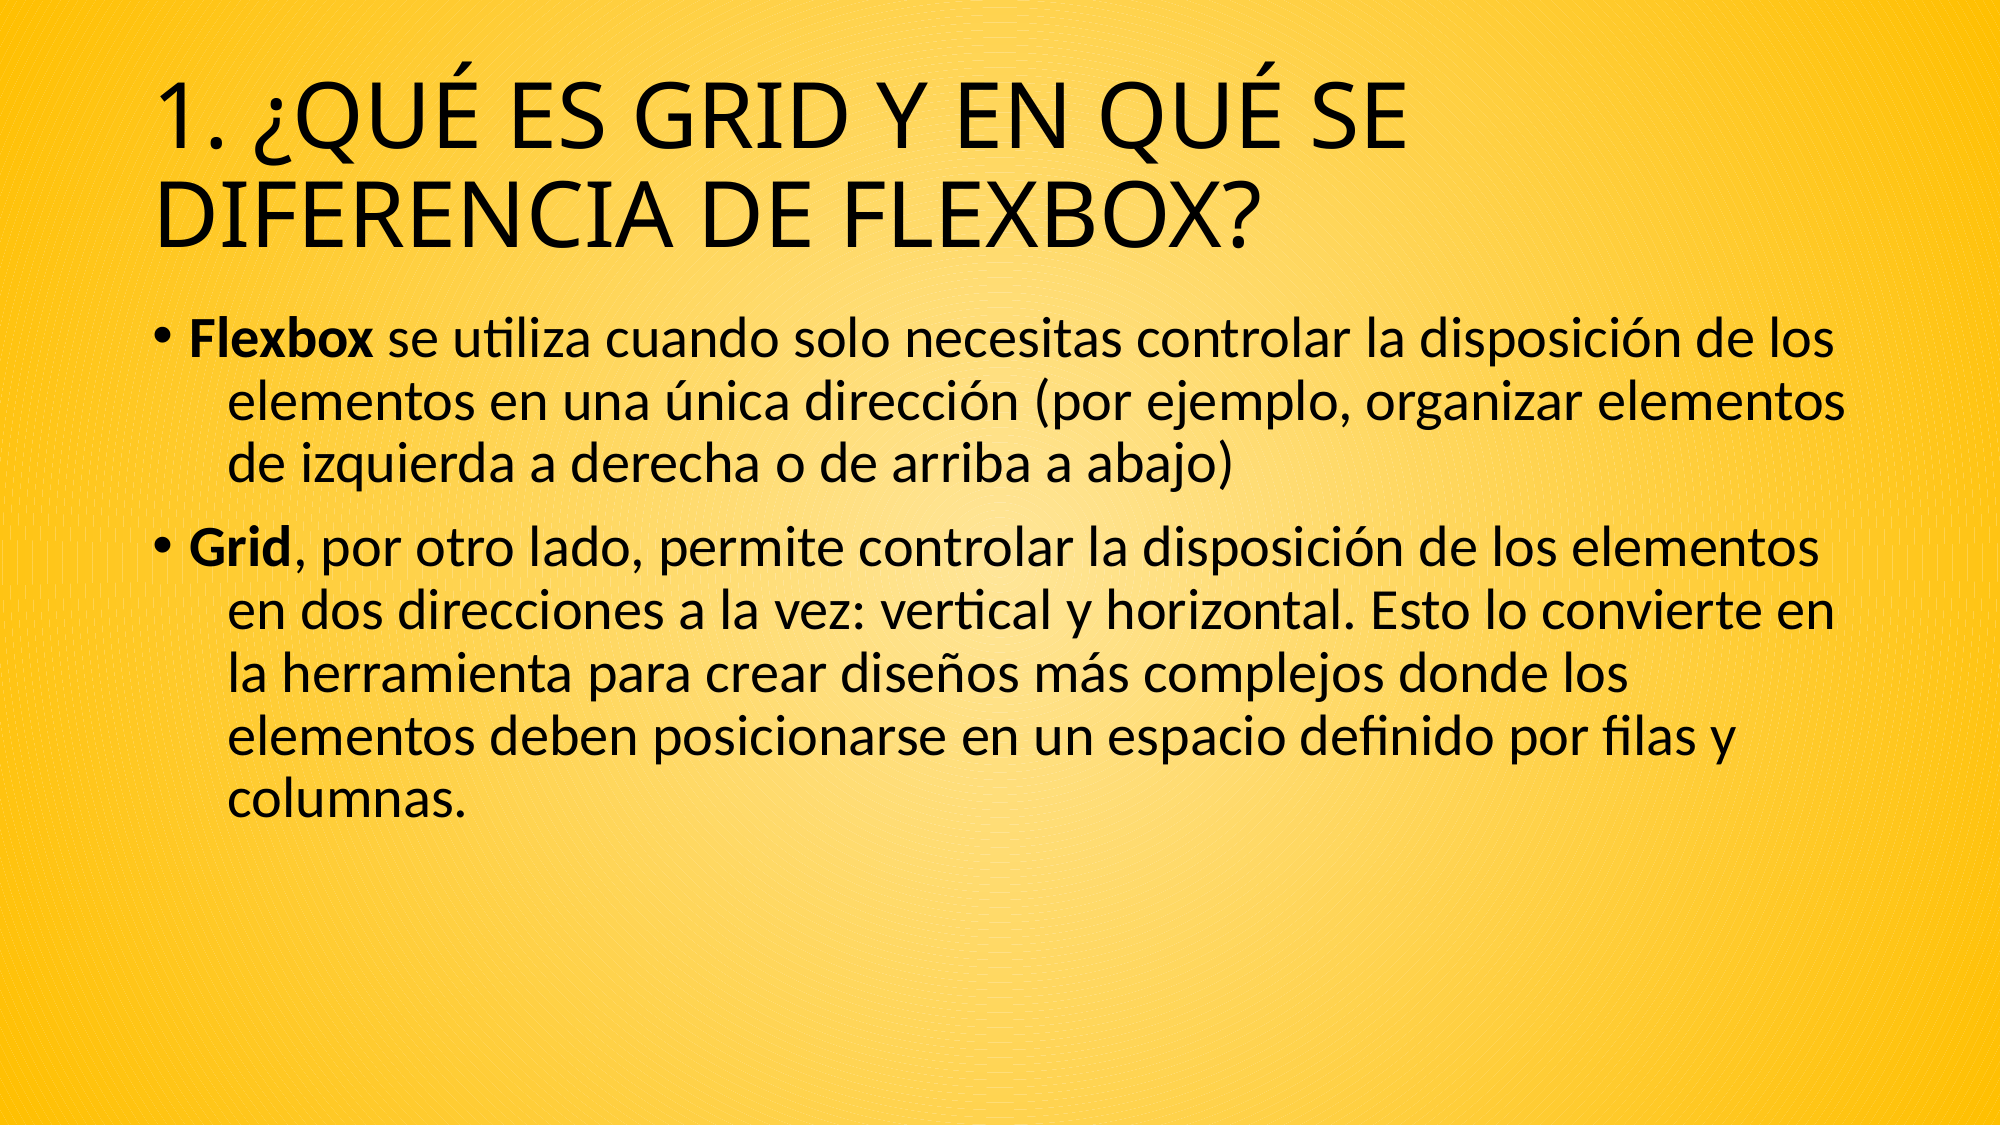

# 1. ¿QUÉ ES GRID Y EN QUÉ SE DIFERENCIA DE FLEXBOX?
Flexbox se utiliza cuando solo necesitas controlar la disposición de los elementos en una única dirección (por ejemplo, organizar elementos de izquierda a derecha o de arriba a abajo)
Grid, por otro lado, permite controlar la disposición de los elementos en dos direcciones a la vez: vertical y horizontal. Esto lo convierte en la herramienta para crear diseños más complejos donde los elementos deben posicionarse en un espacio definido por filas y columnas.